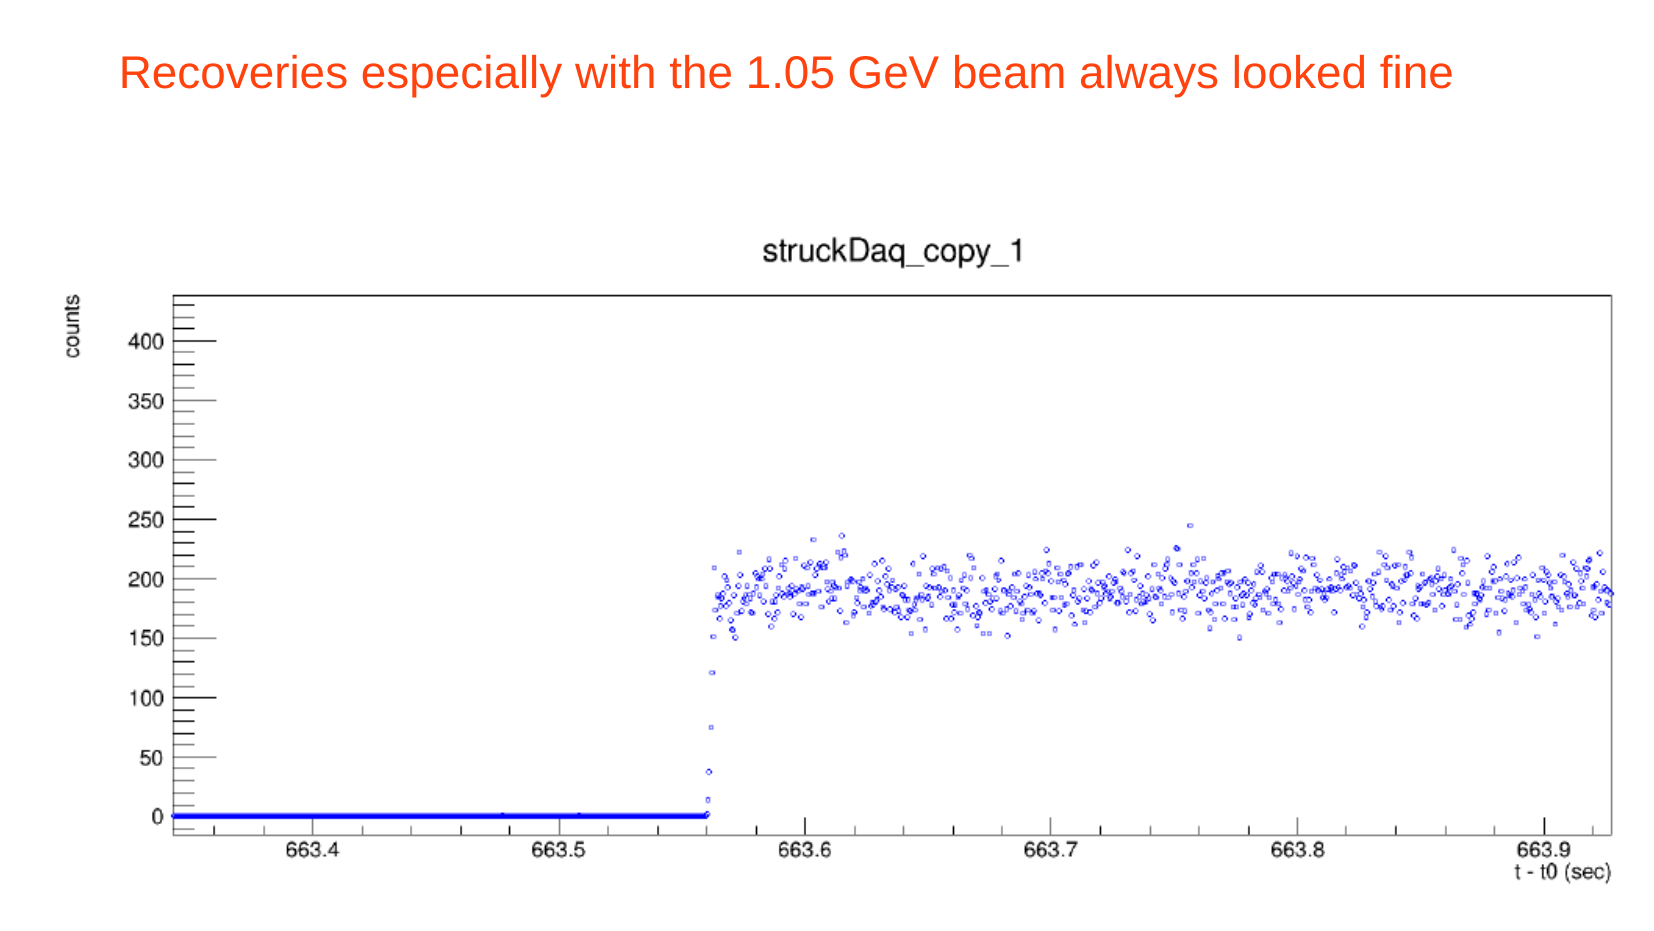

Recoveries especially with the 1.05 GeV beam always looked fine